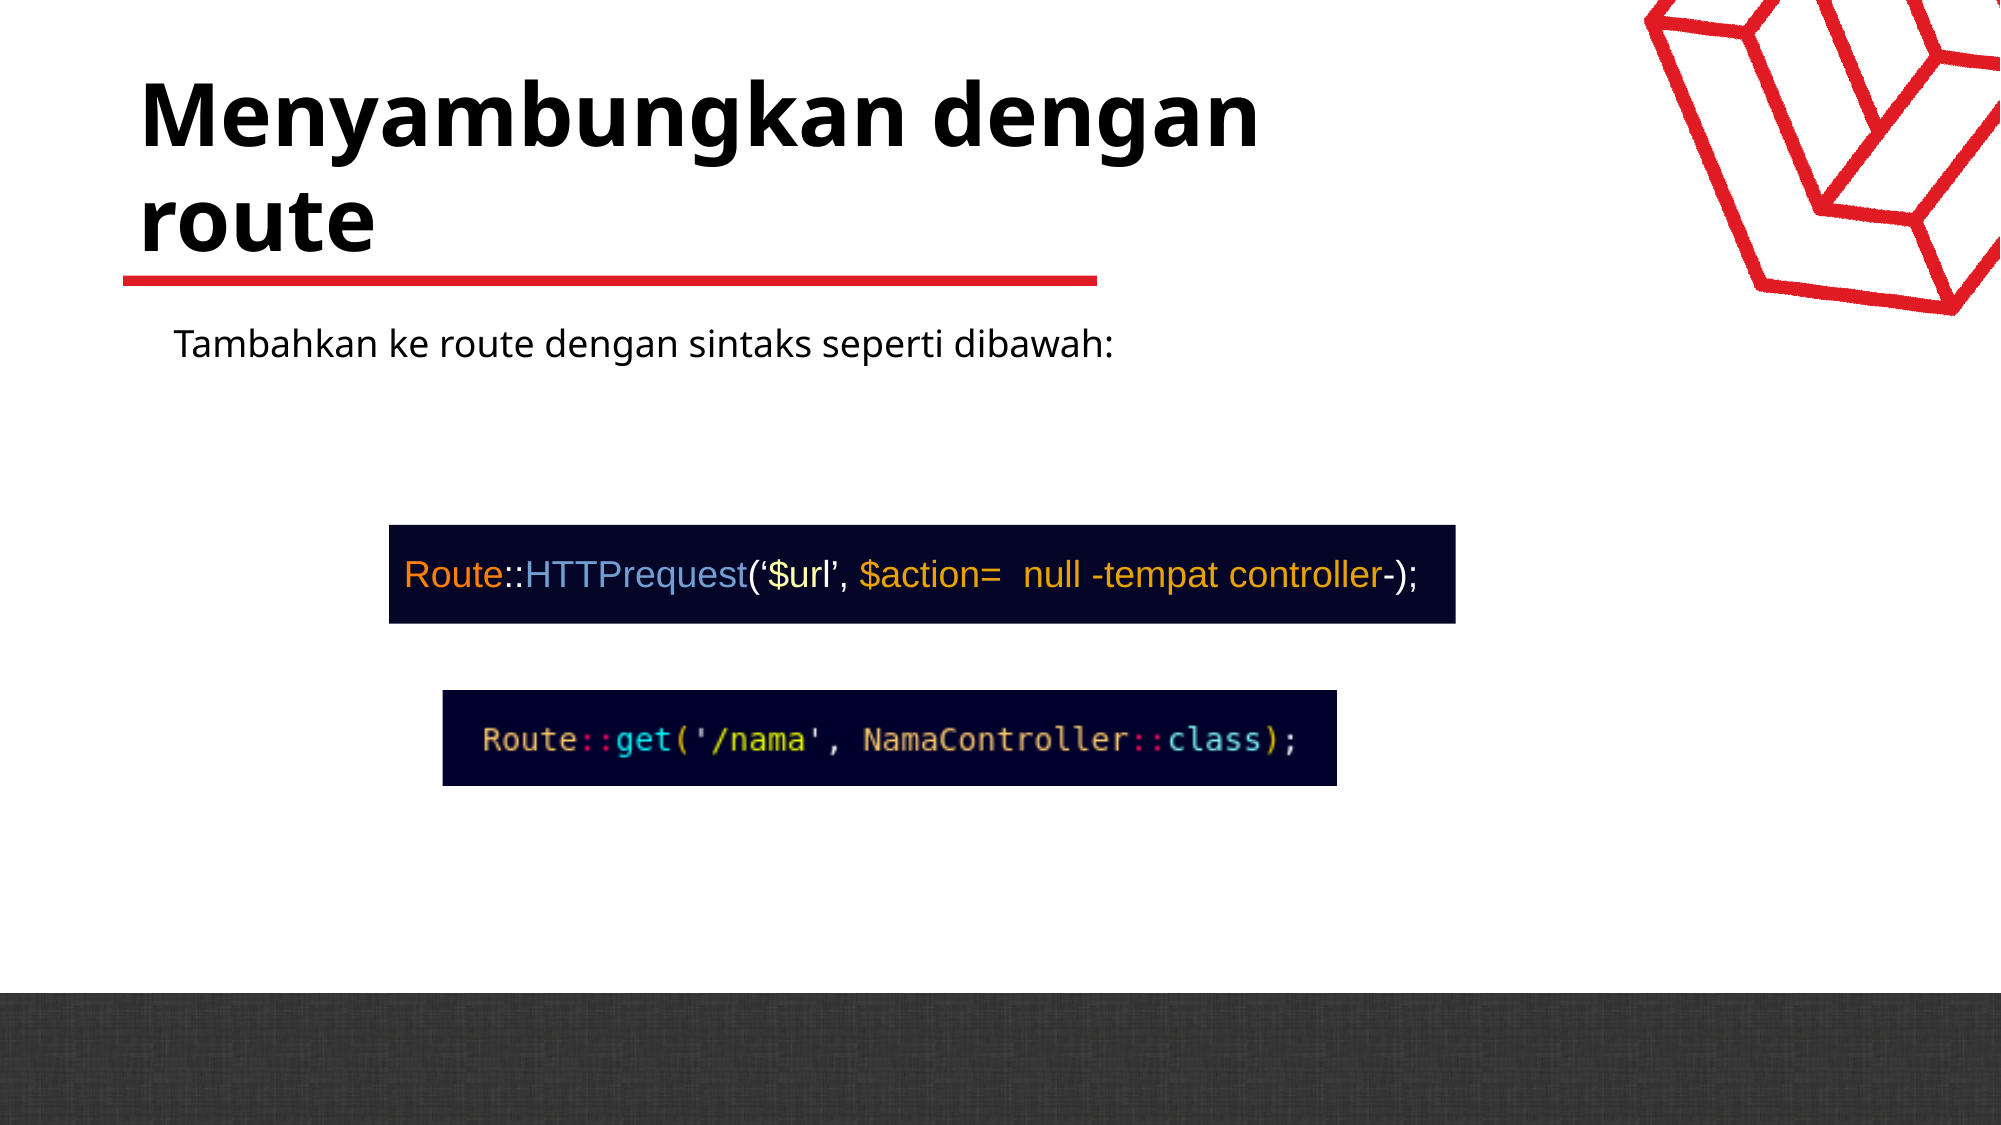

Menyambungkan dengan route
Tambahkan ke route dengan sintaks seperti dibawah:
Route::HTTPrequest(‘$url’, $action= null -tempat controller-);